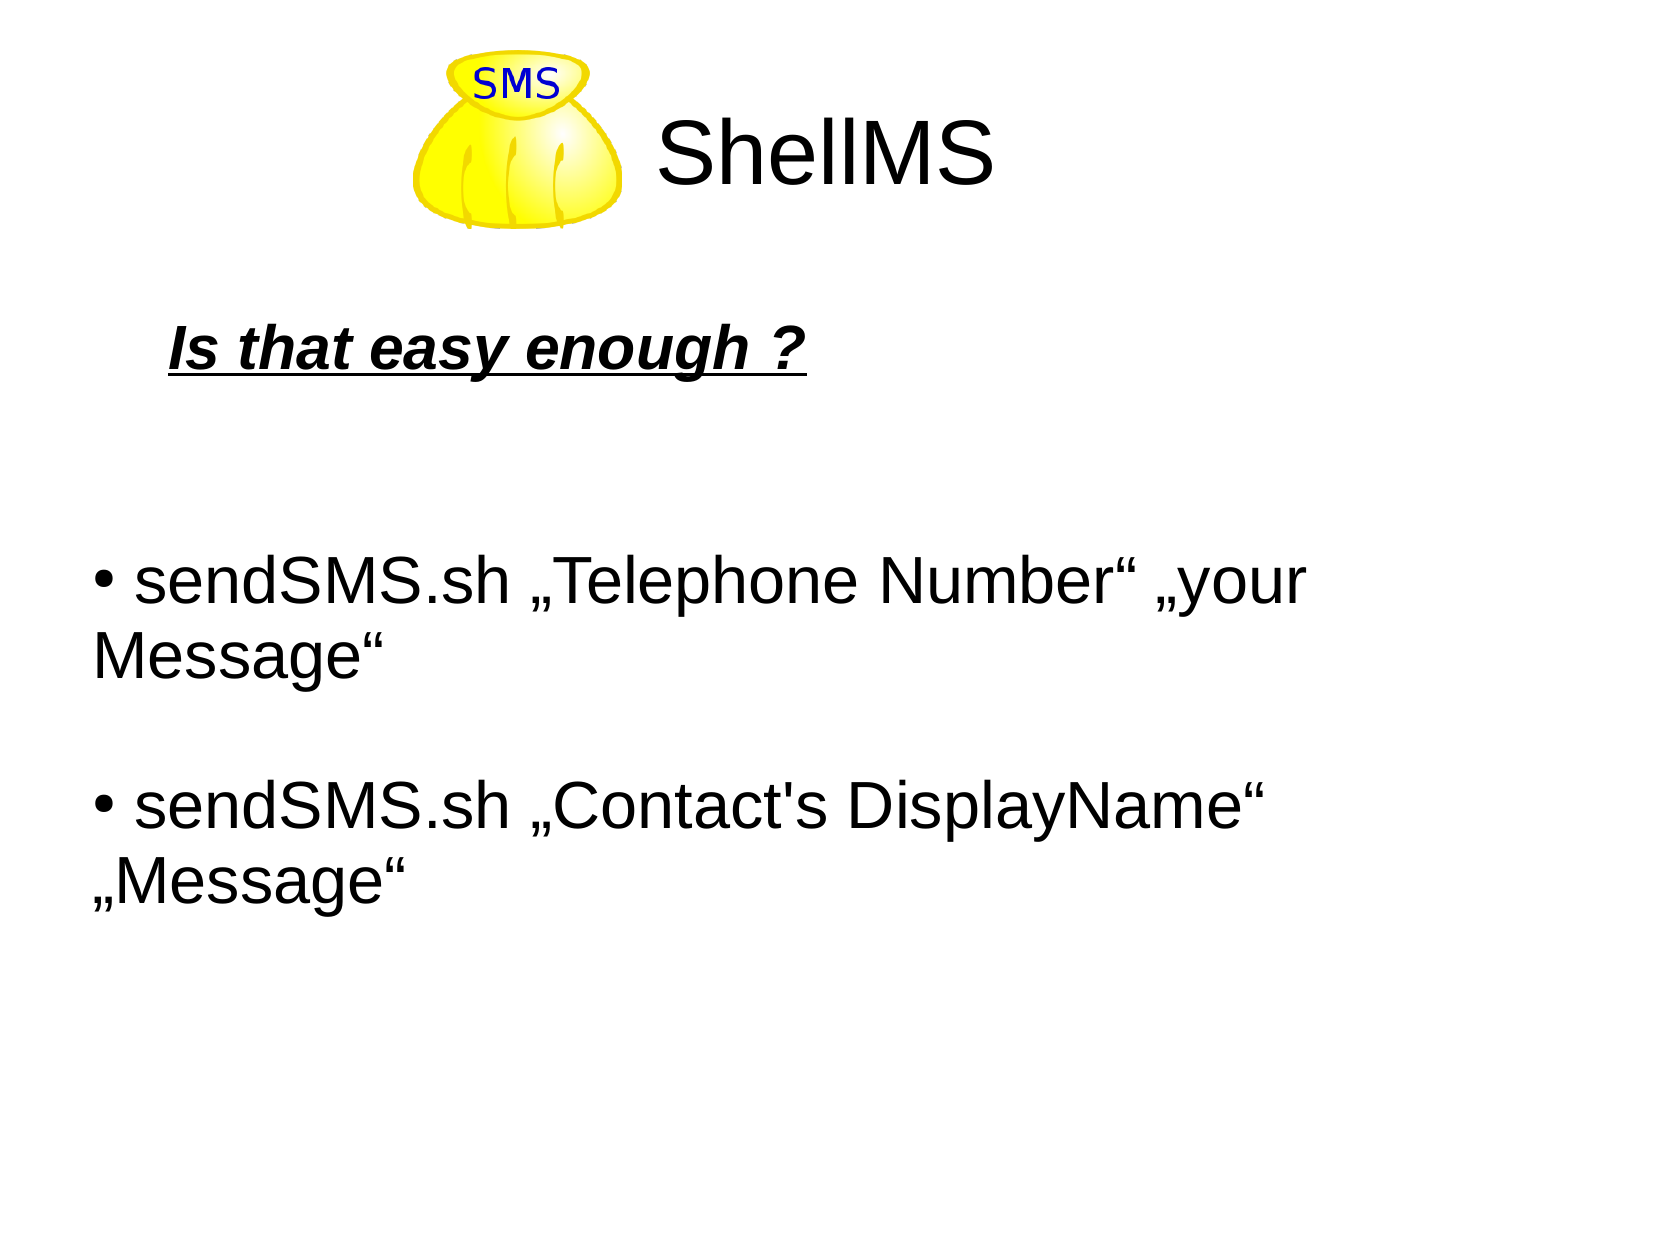

# ShellMS
Is that easy enough ?
 sendSMS.sh „Telephone Number“ „your Message“
 sendSMS.sh „Contact's DisplayName“ „Message“